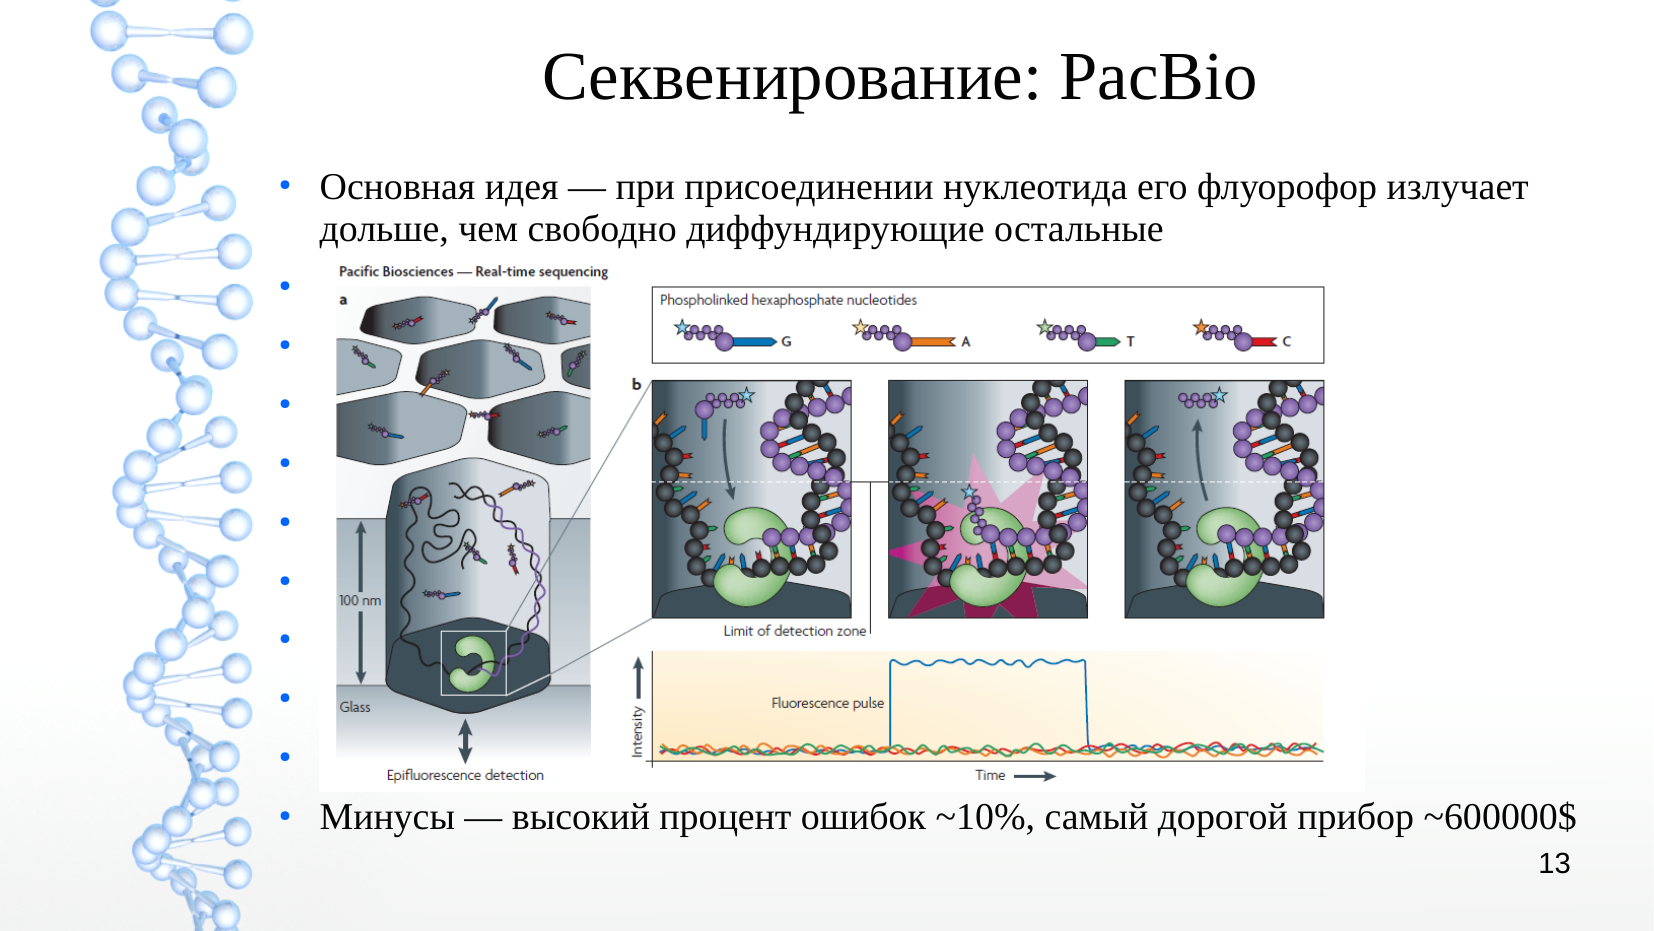

# Секвенирование: PacBio
Основная идея — при присоединении нуклеотида его флуорофор излучает дольше, чем свободно диффундирующие остальные
Минусы — высокий процент ошибок ~10%, самый дорогой прибор ~600000$
13